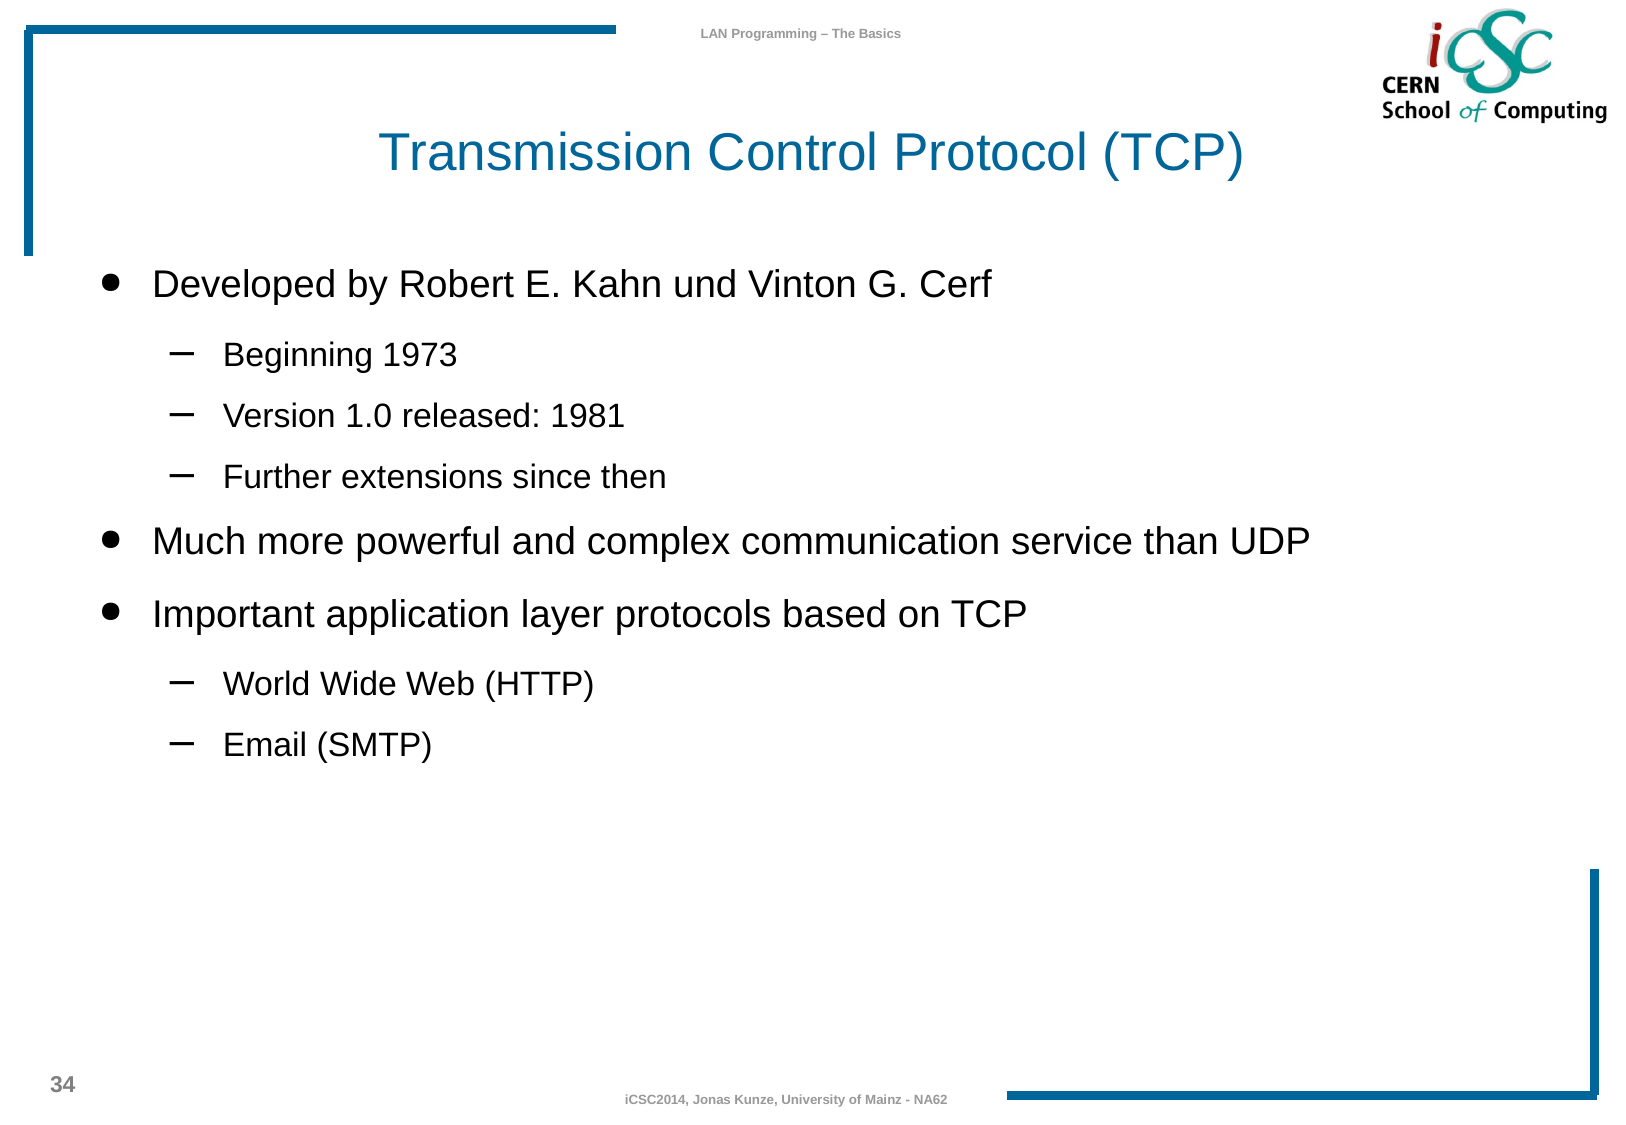

# Transmission Control Protocol (TCP)
Developed by Robert E. Kahn und Vinton G. Cerf
Beginning 1973
Version 1.0 released: 1981
Further extensions since then
Much more powerful and complex communication service than UDP
Important application layer protocols based on TCP
World Wide Web (HTTP)
Email (SMTP)